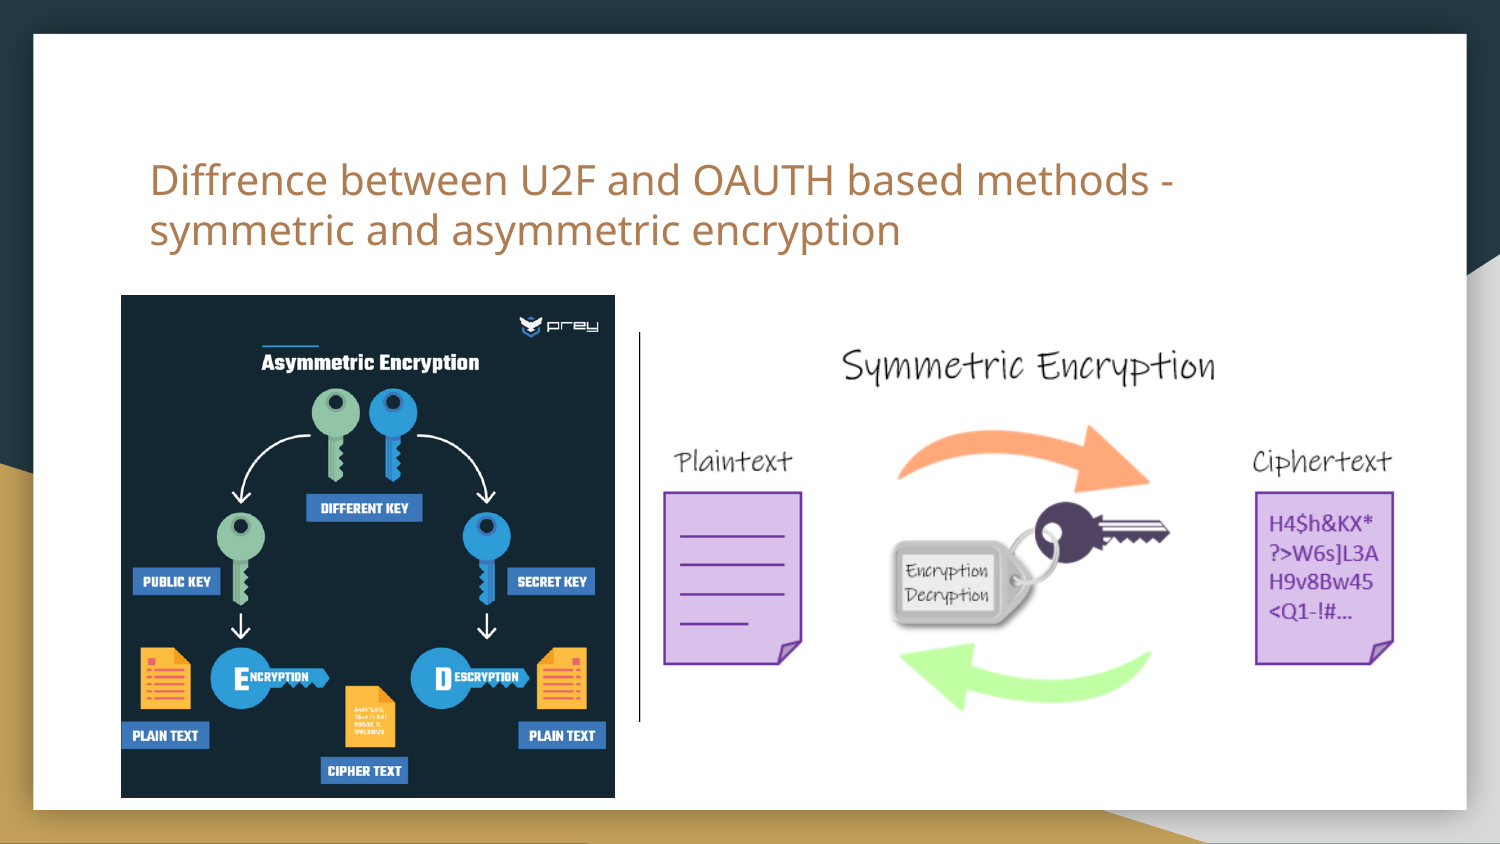

# Diffrence between U2F and OAUTH based methods - symmetric and asymmetric encryption